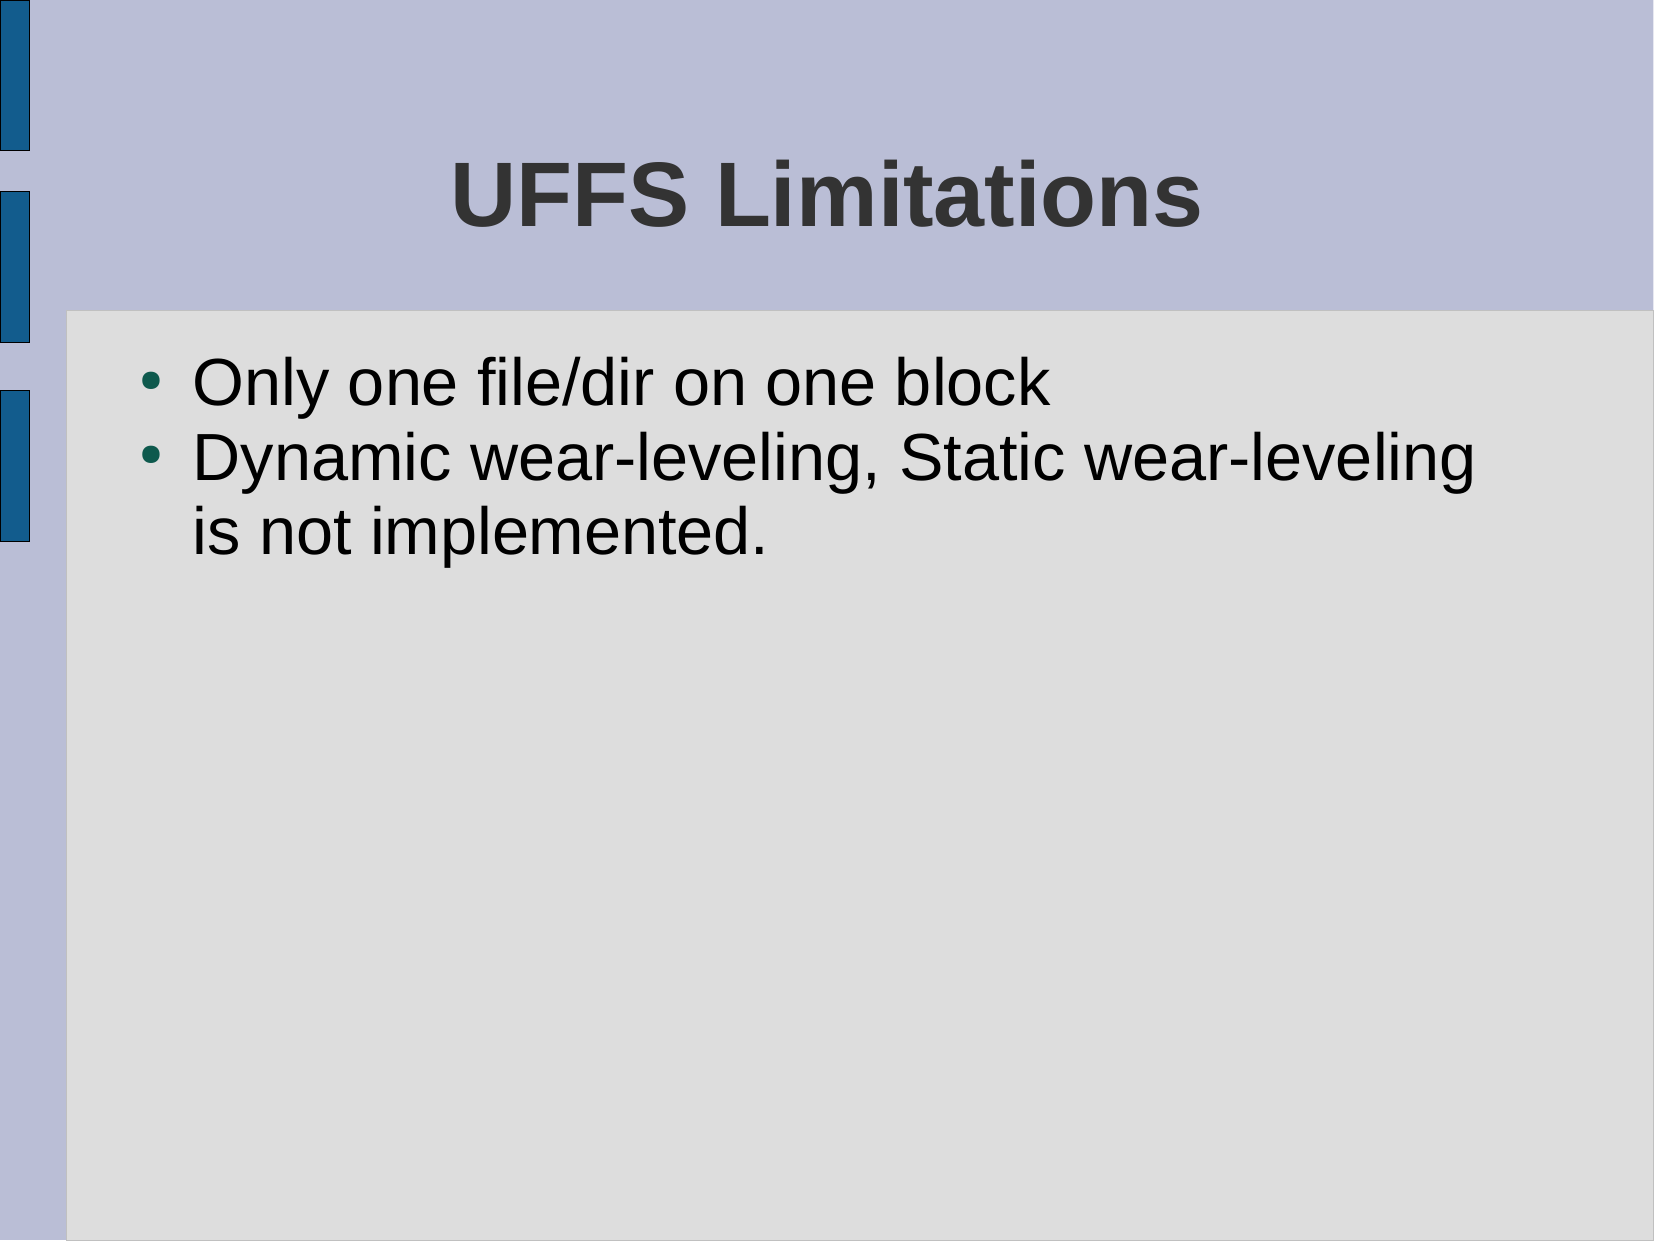

# UFFS Limitations
Only one file/dir on one block
Dynamic wear-leveling, Static wear-leveling is not implemented.